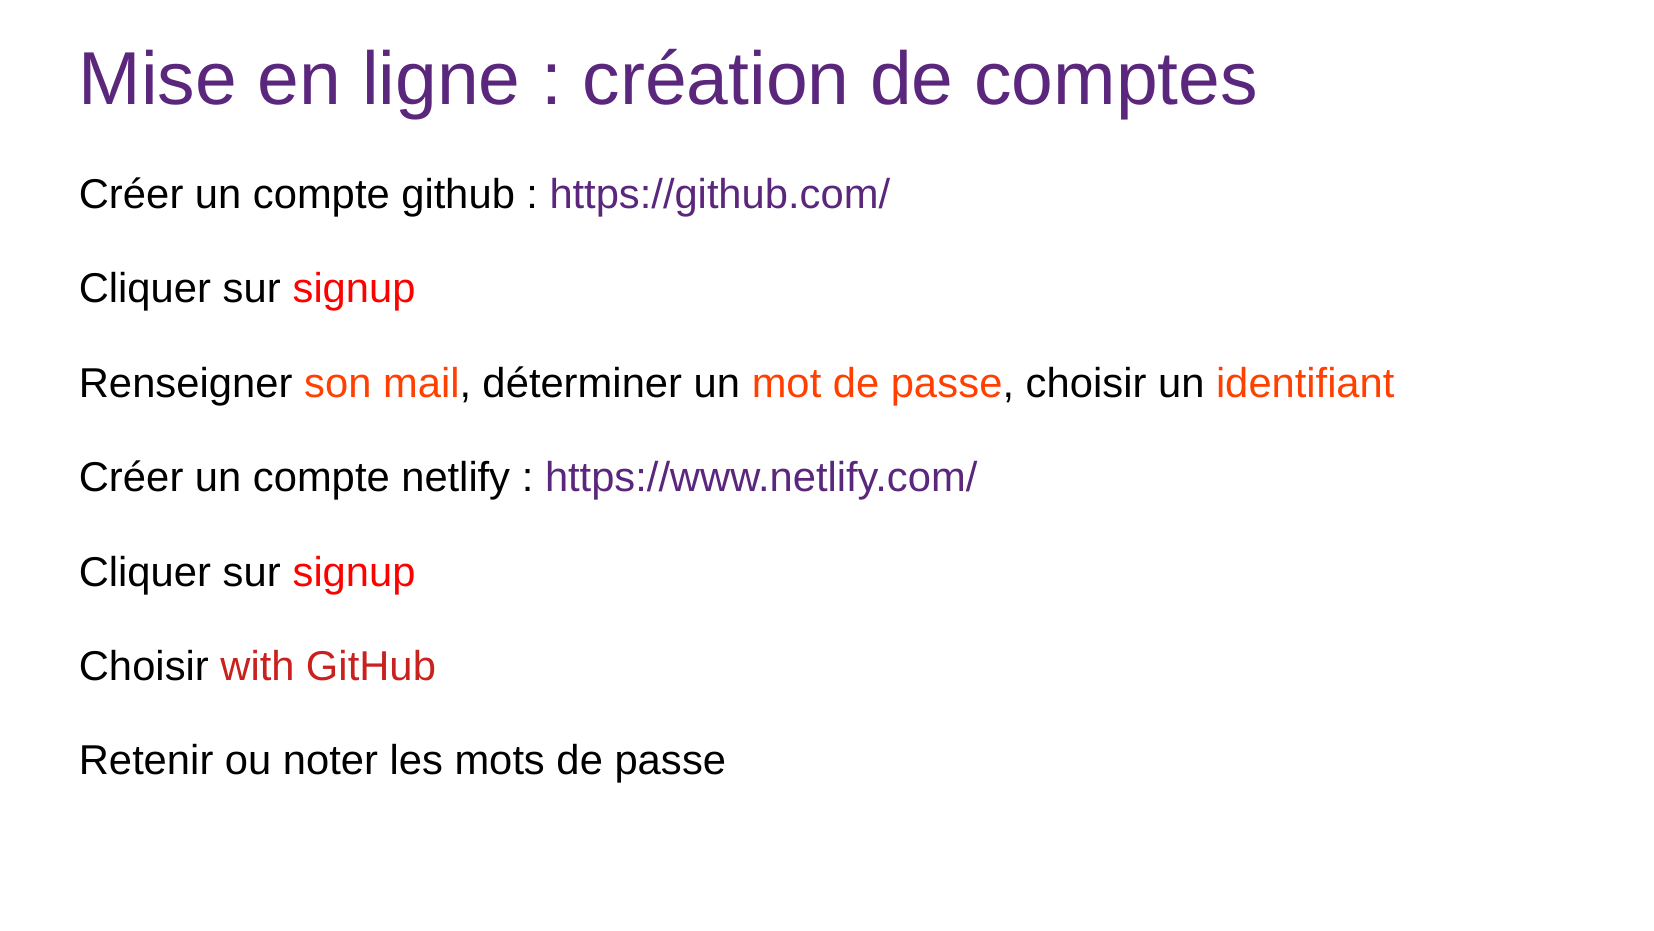

# Mise en ligne : création de comptes
Créer un compte github : https://github.com/
Cliquer sur signup
Renseigner son mail, déterminer un mot de passe, choisir un identifiant
Créer un compte netlify : https://www.netlify.com/
Cliquer sur signup
Choisir with GitHub
Retenir ou noter les mots de passe